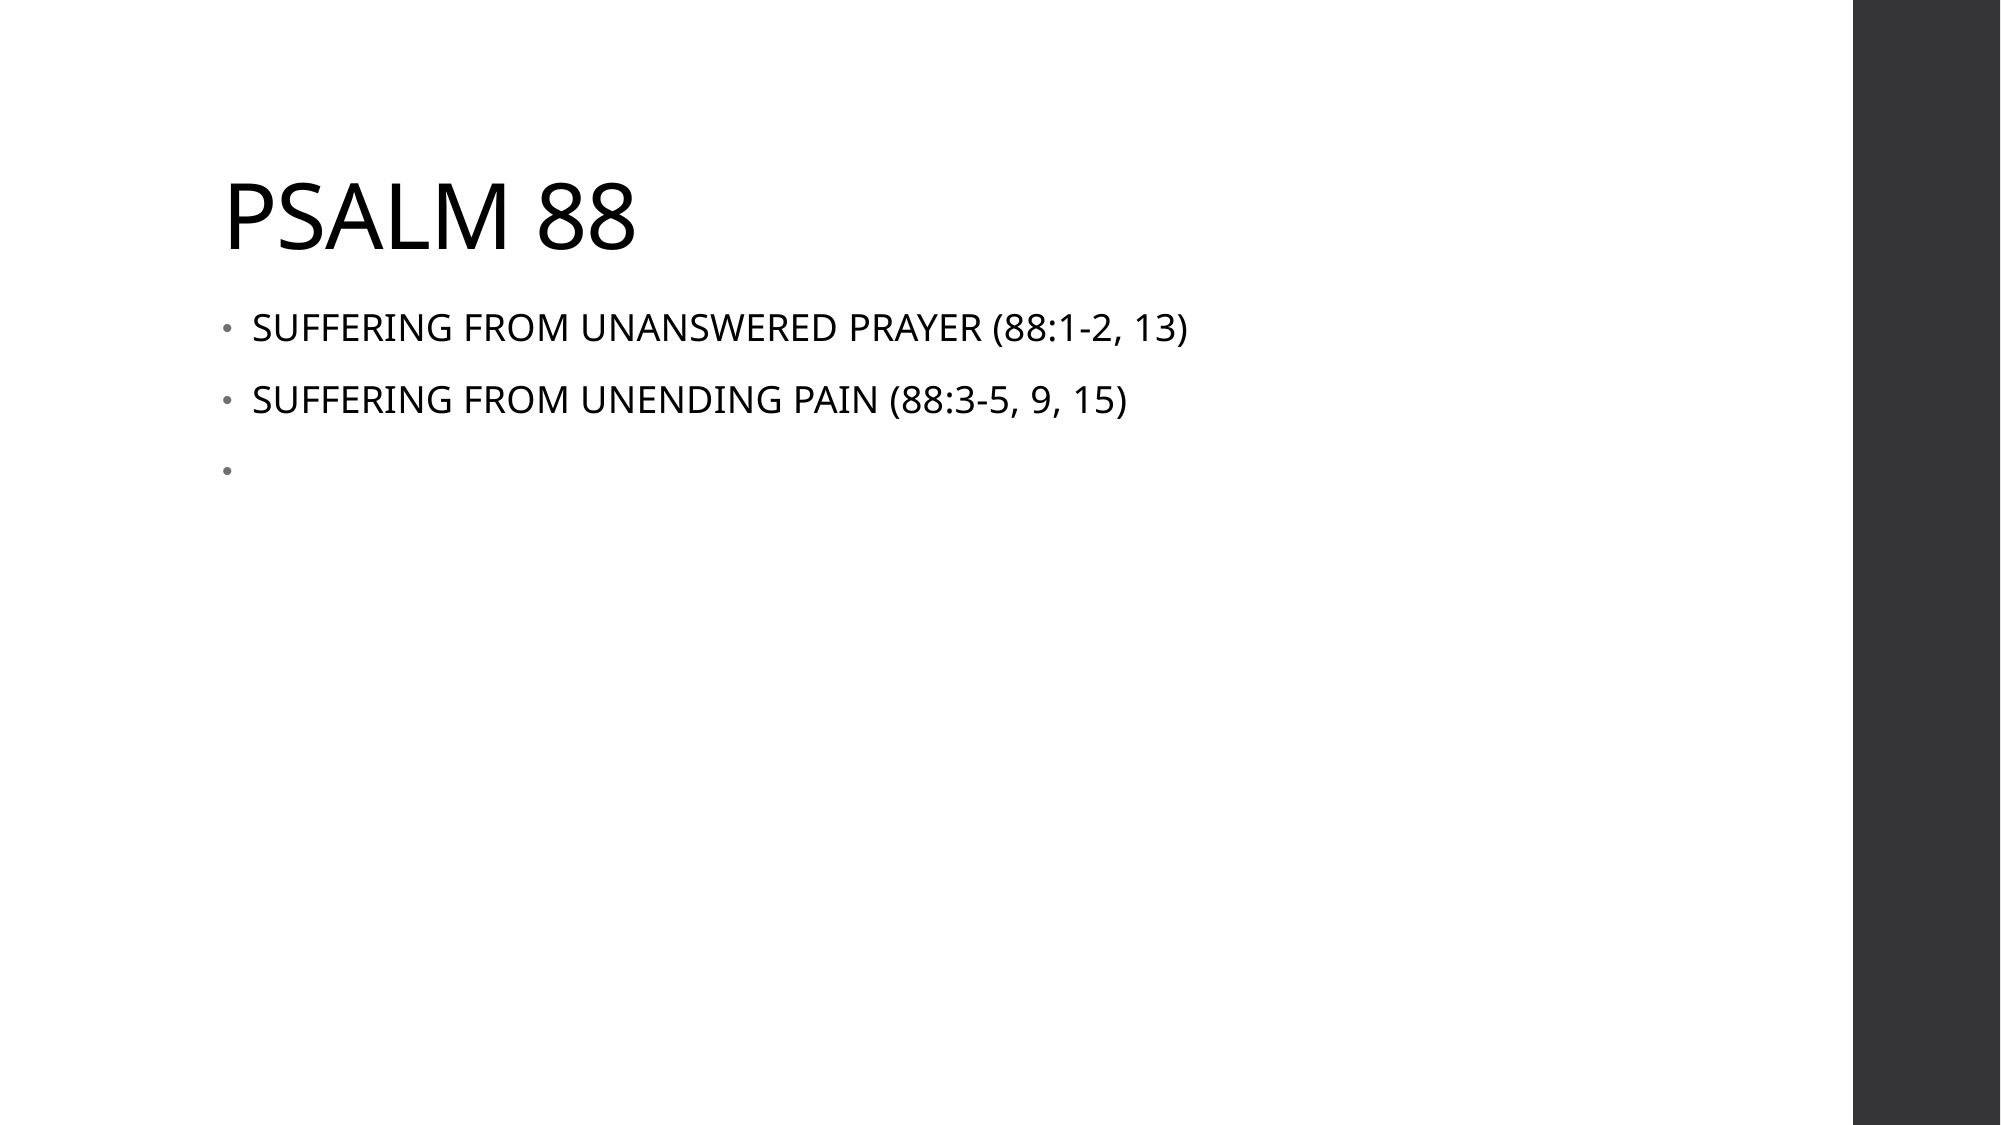

# PSALM 88
SUFFERING FROM UNANSWERED PRAYER (88:1-2, 13)
SUFFERING FROM UNENDING PAIN (88:3-5, 9, 15)